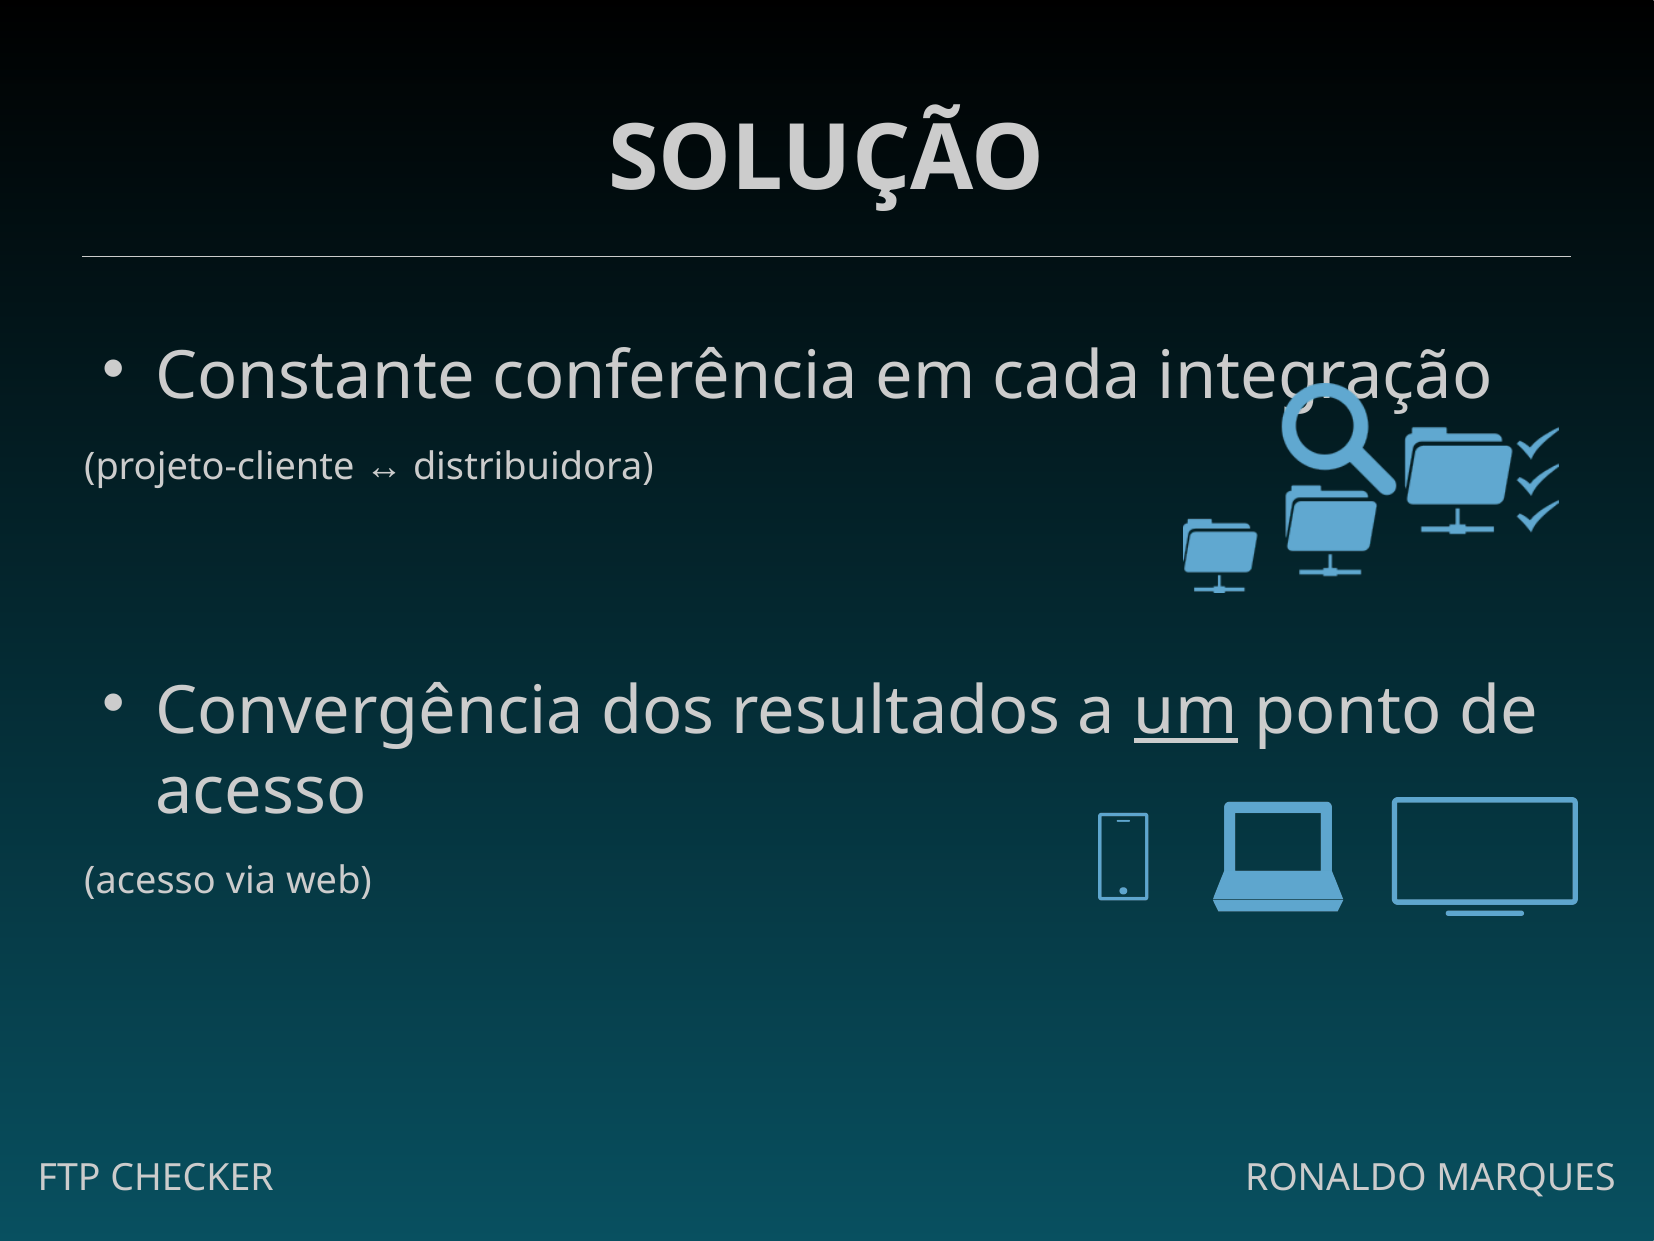

SOLUÇÃO
Constante conferência em cada integração
(projeto-cliente ↔ distribuidora)
Convergência dos resultados a um ponto de acesso
(acesso via web)
FTP CHECKER
RONALDO MARQUES